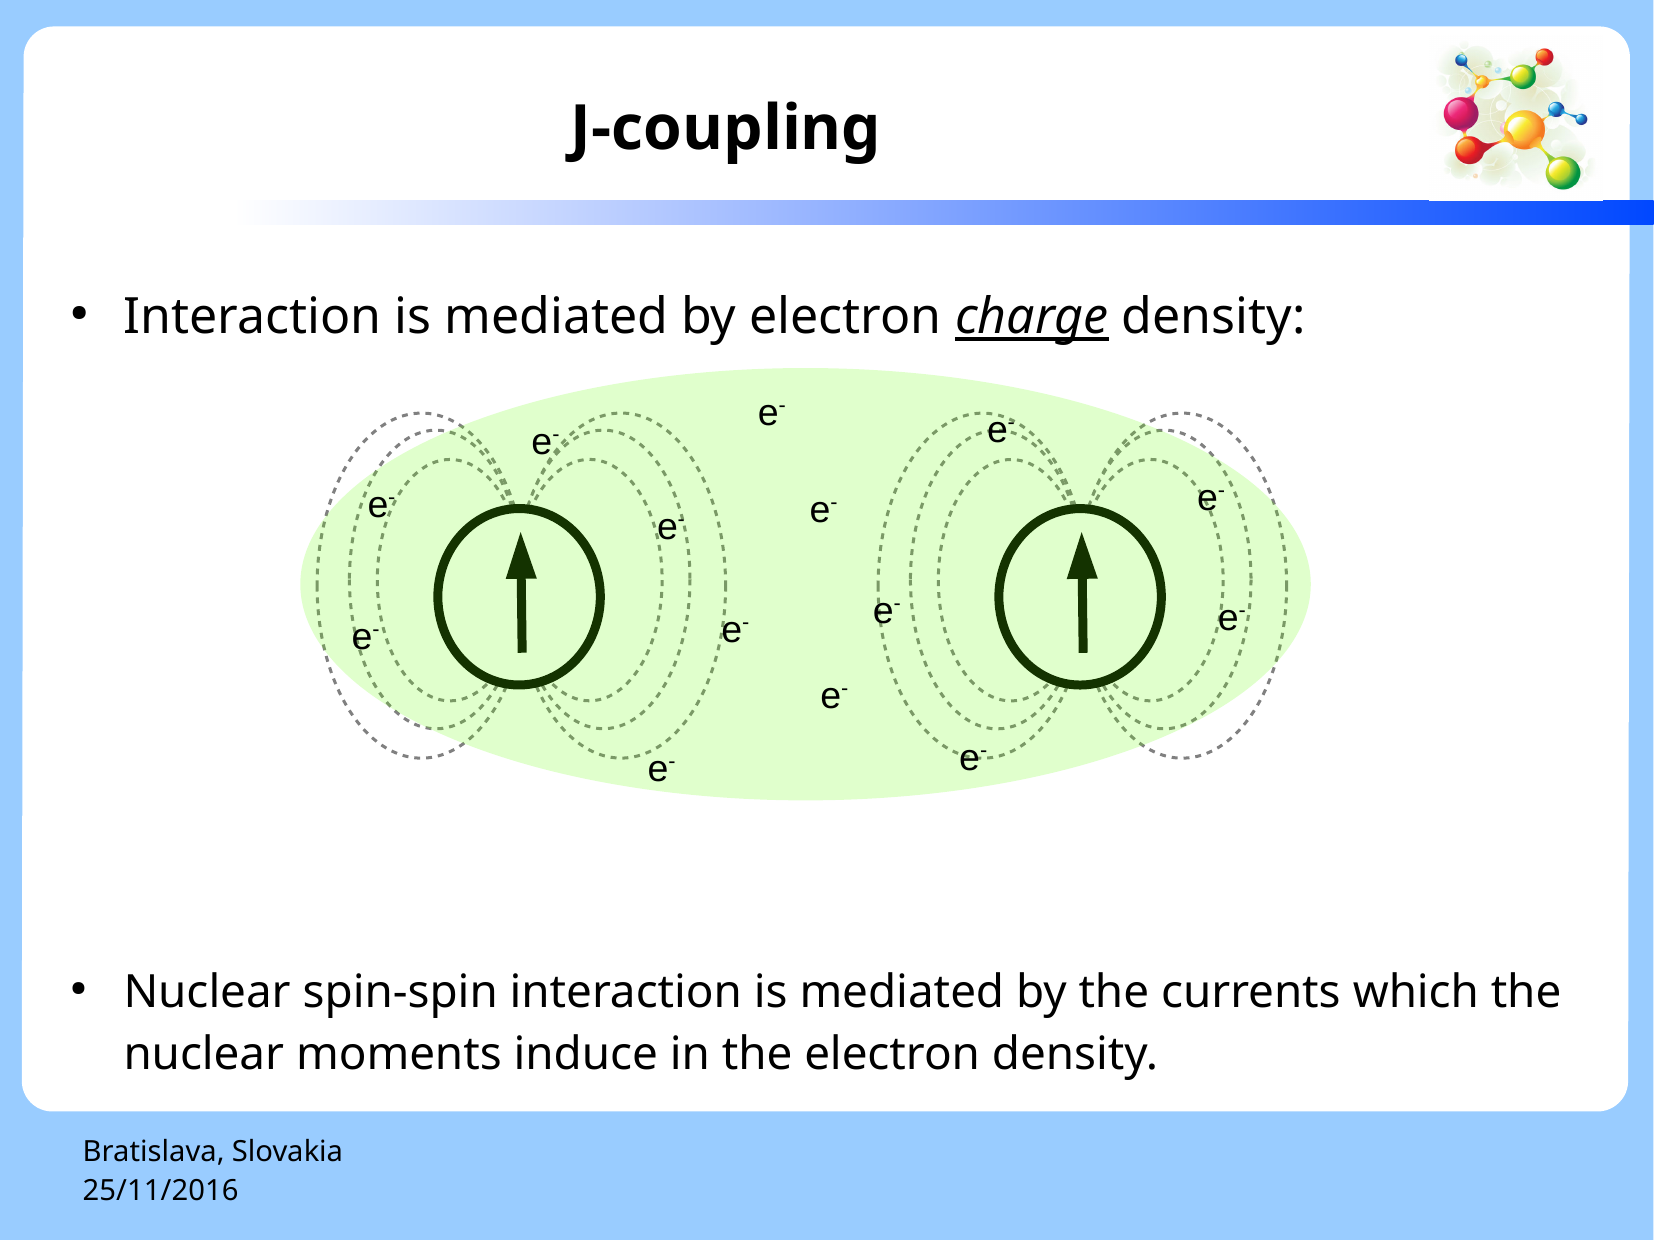

# J-coupling
Interaction is mediated by electron charge density:
Nuclear spin-spin interaction is mediated by the currents which the nuclear moments induce in the electron density.
e-
e-
e-
e-
e-
e-
e-
e-
e-
e-
e-
e-
e-
e-